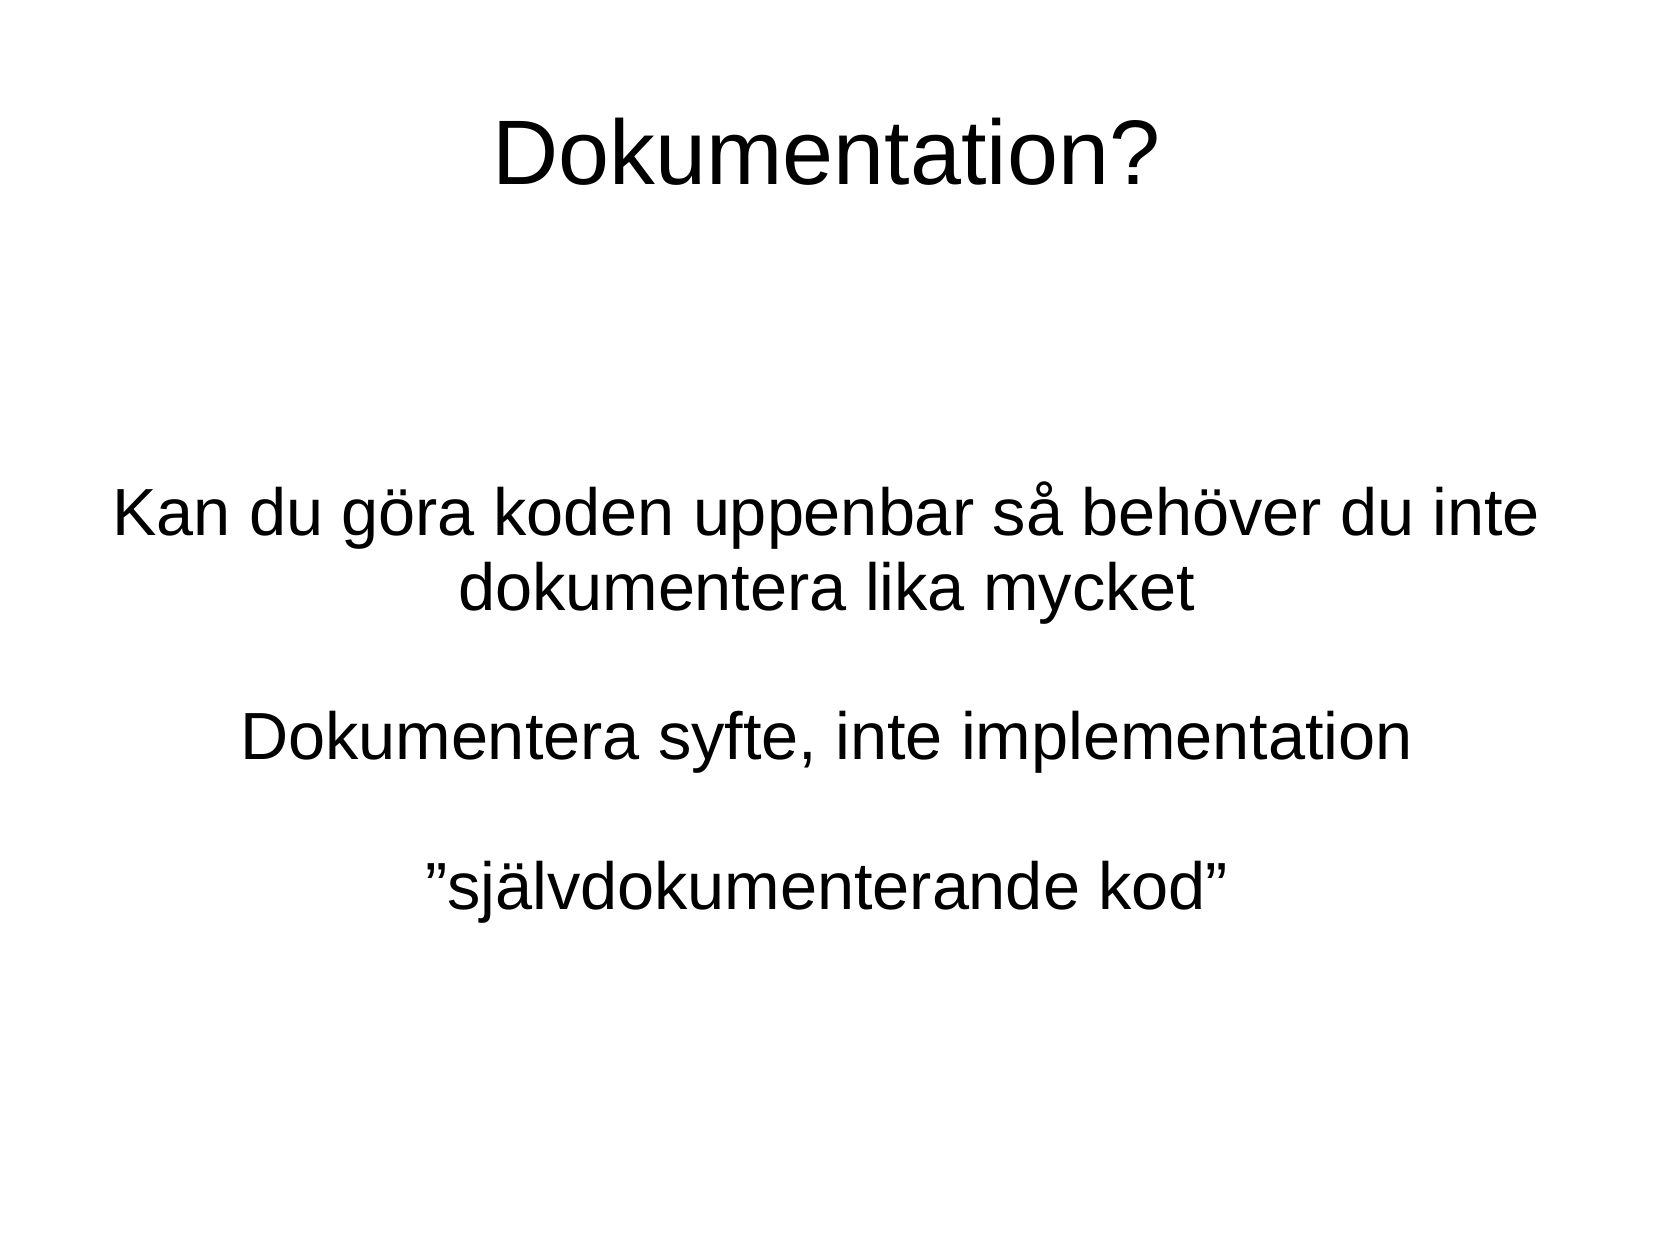

# Dokumentation?
Kan du göra koden uppenbar så behöver du inte dokumentera lika mycket
Dokumentera syfte, inte implementation
”självdokumenterande kod”